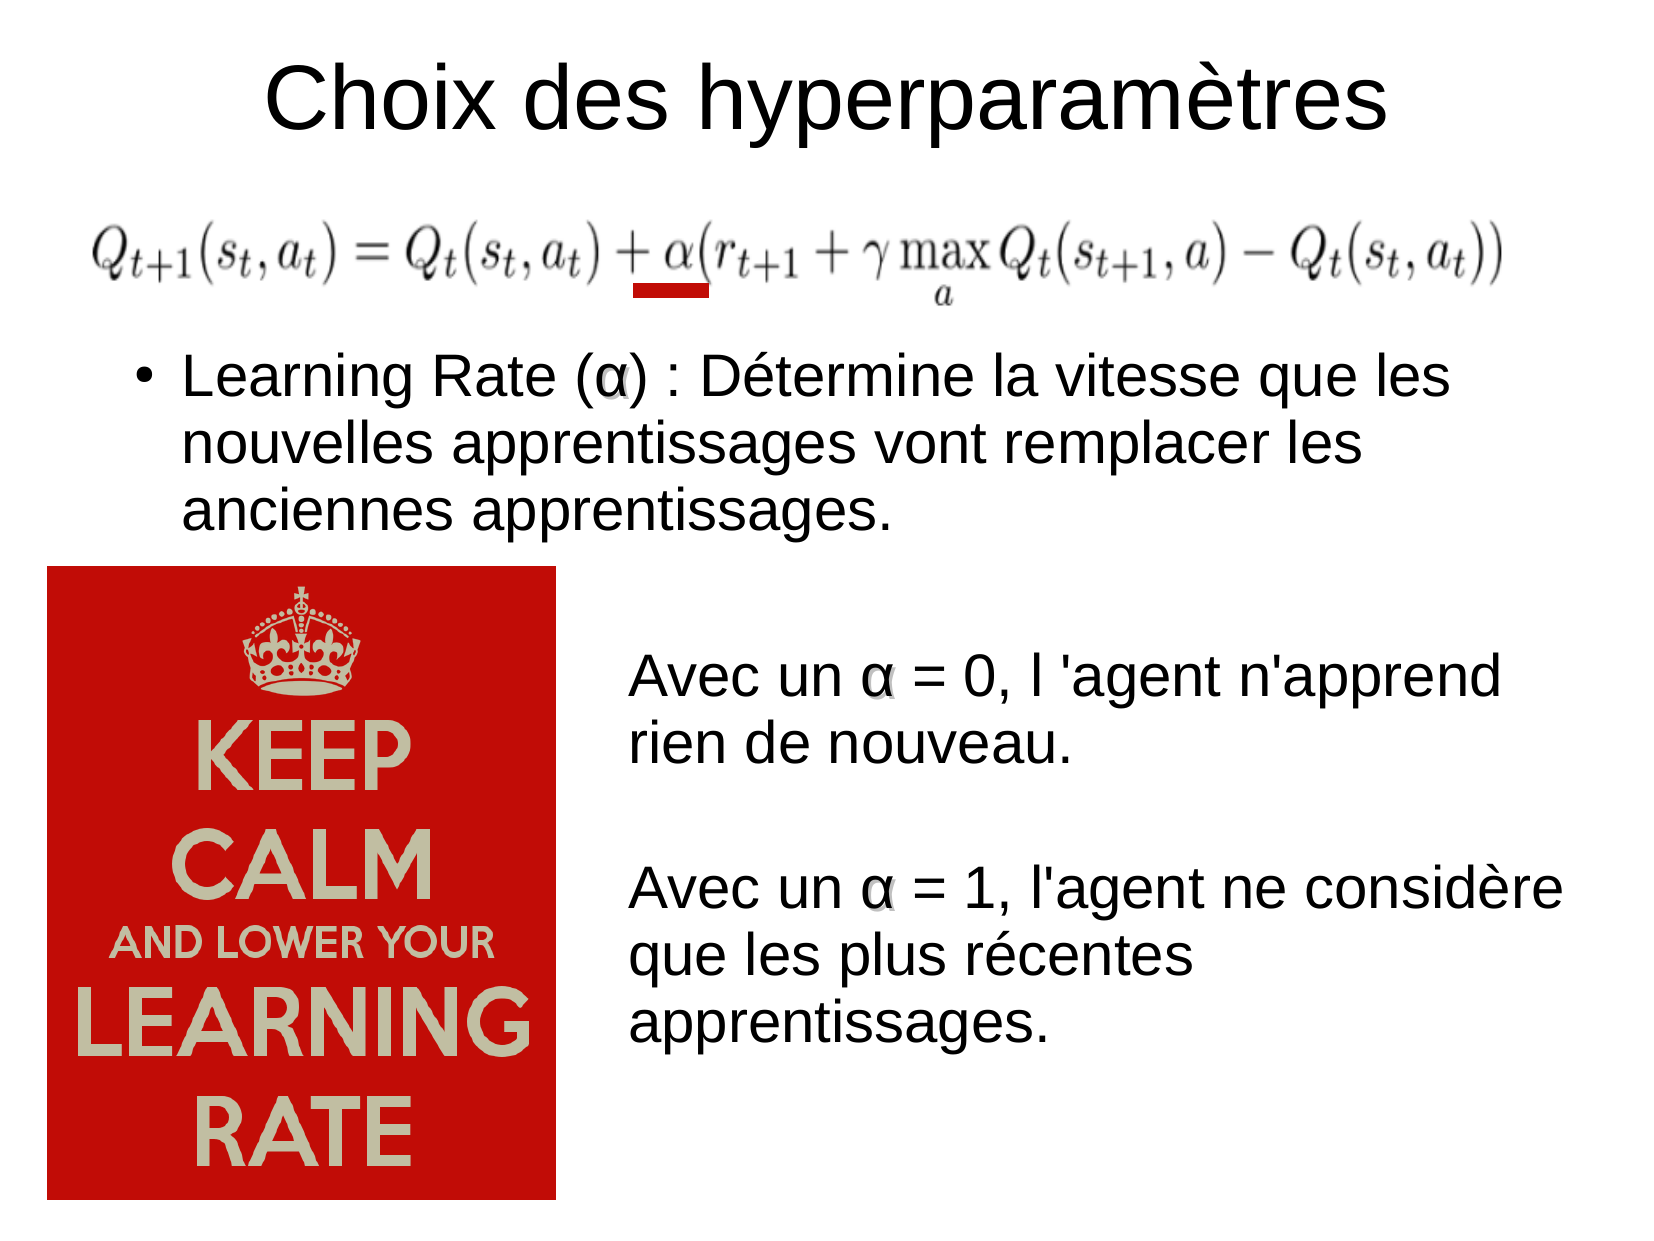

# Choix des hyperparamètres
Learning Rate (α) : Détermine la vitesse que les nouvelles apprentissages vont remplacer les anciennes apprentissages.
Avec un α = 0, l 'agent n'apprend rien de nouveau.
Avec un α = 1, l'agent ne considère que les plus récentes apprentissages.